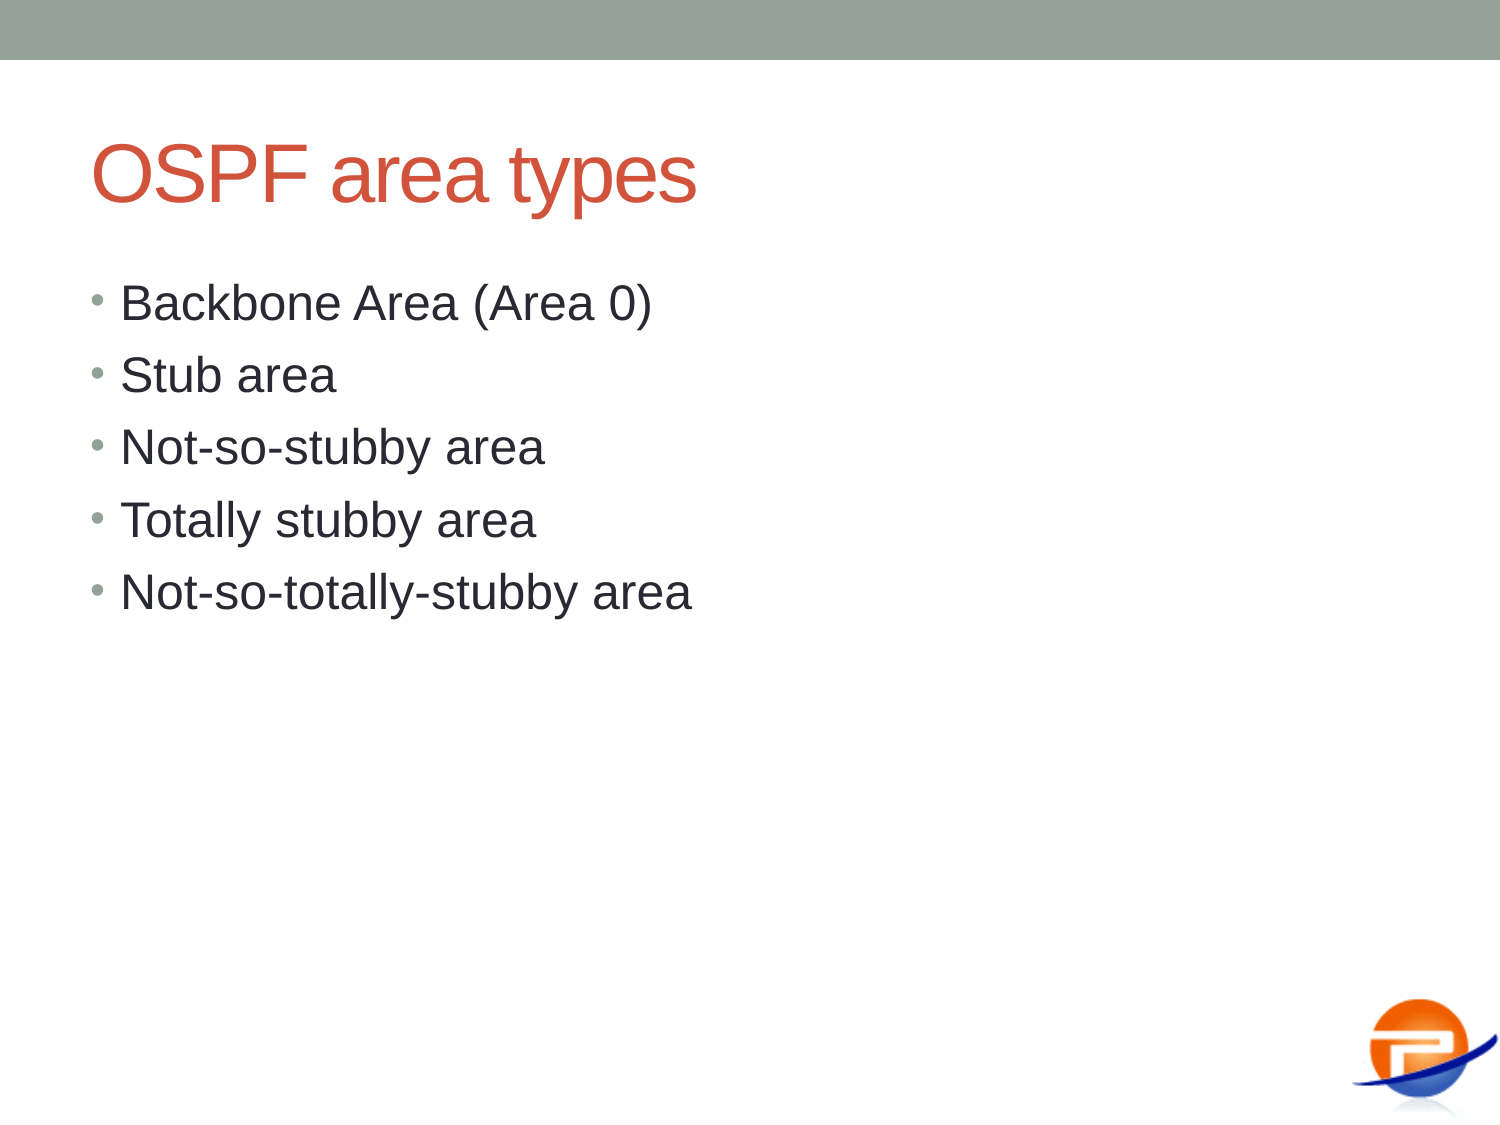

# OSPF area types
Backbone Area (Area 0)
Stub area
Not-so-stubby area
Totally stubby area
Not-so-totally-stubby area